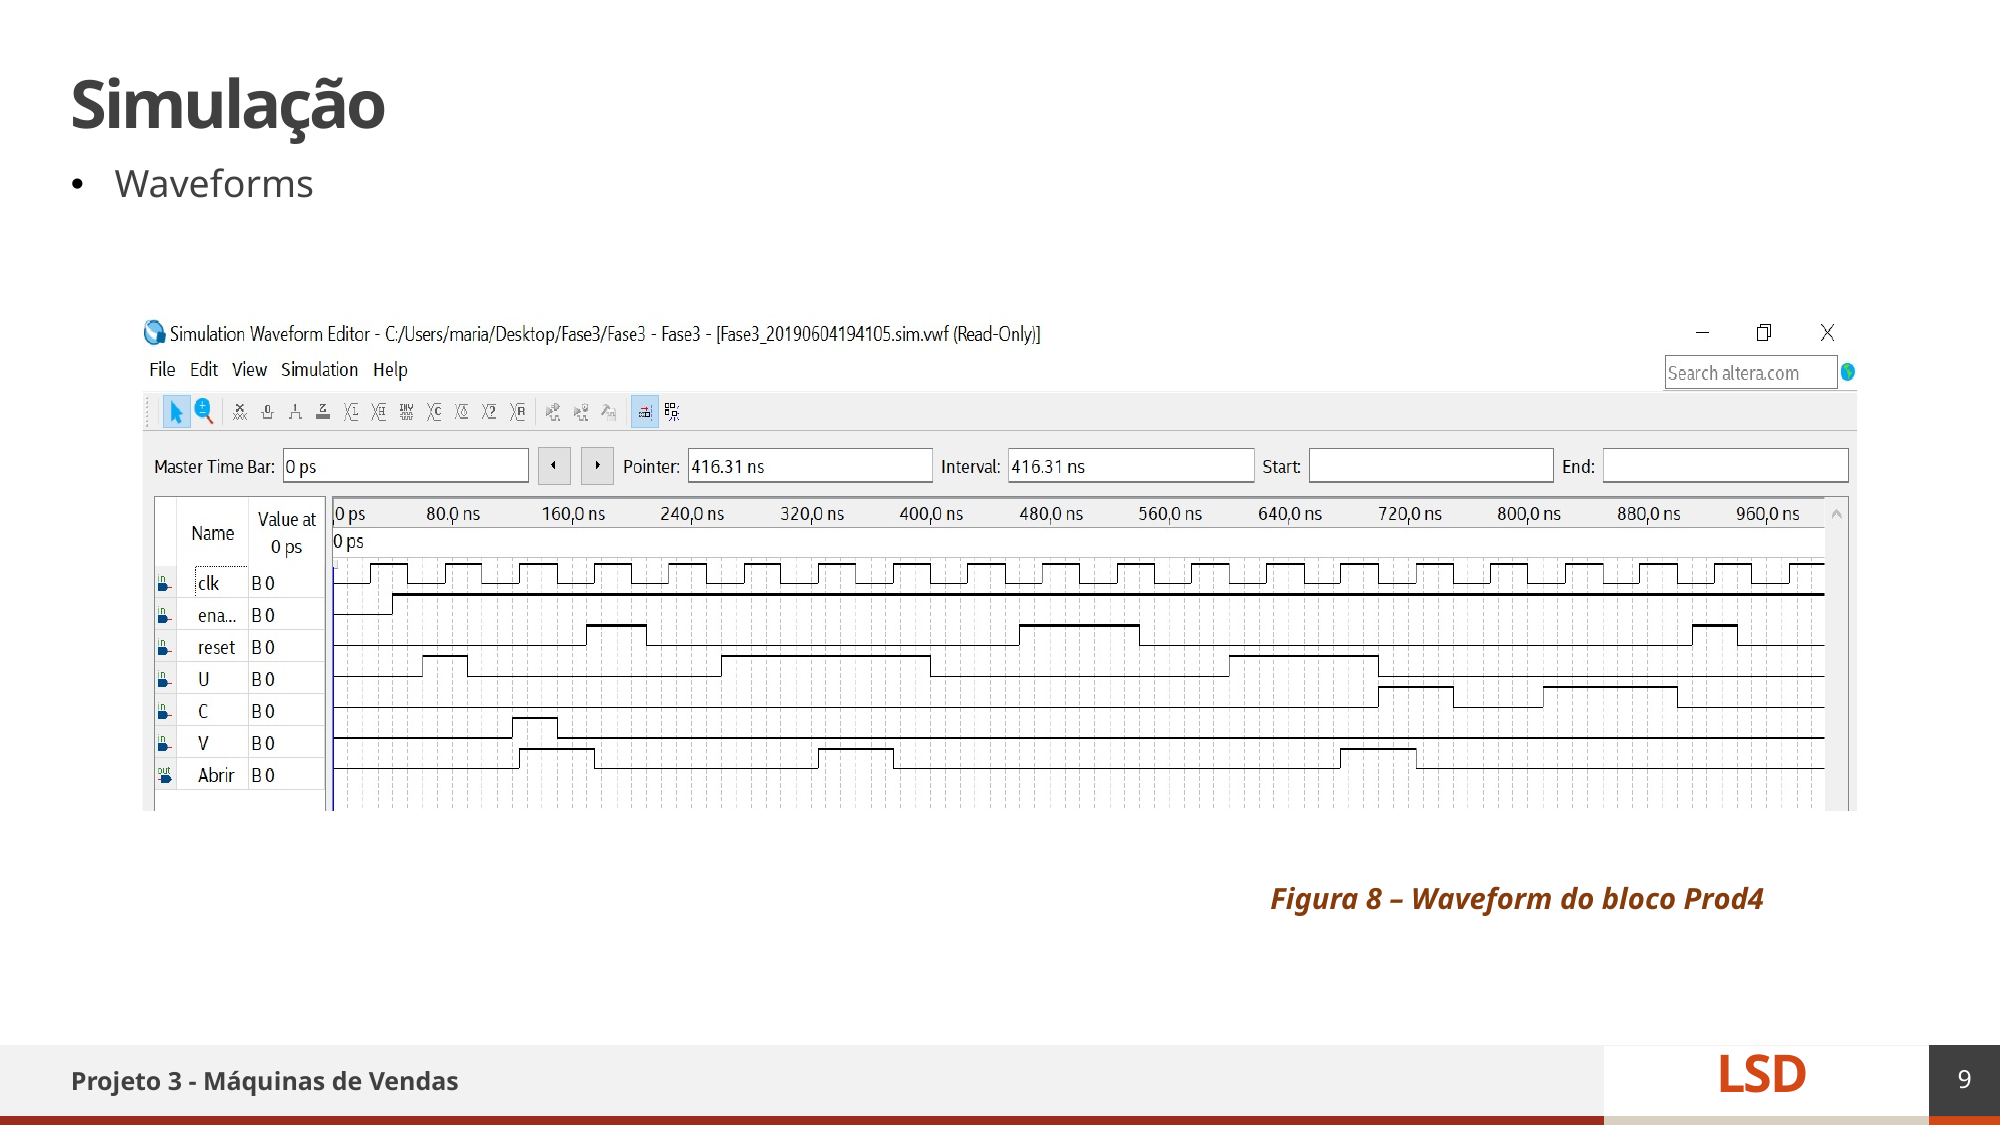

# Simulação
Waveforms
Figura 8 – Waveform do bloco Prod4
Projeto 3 - Máquinas de Vendas